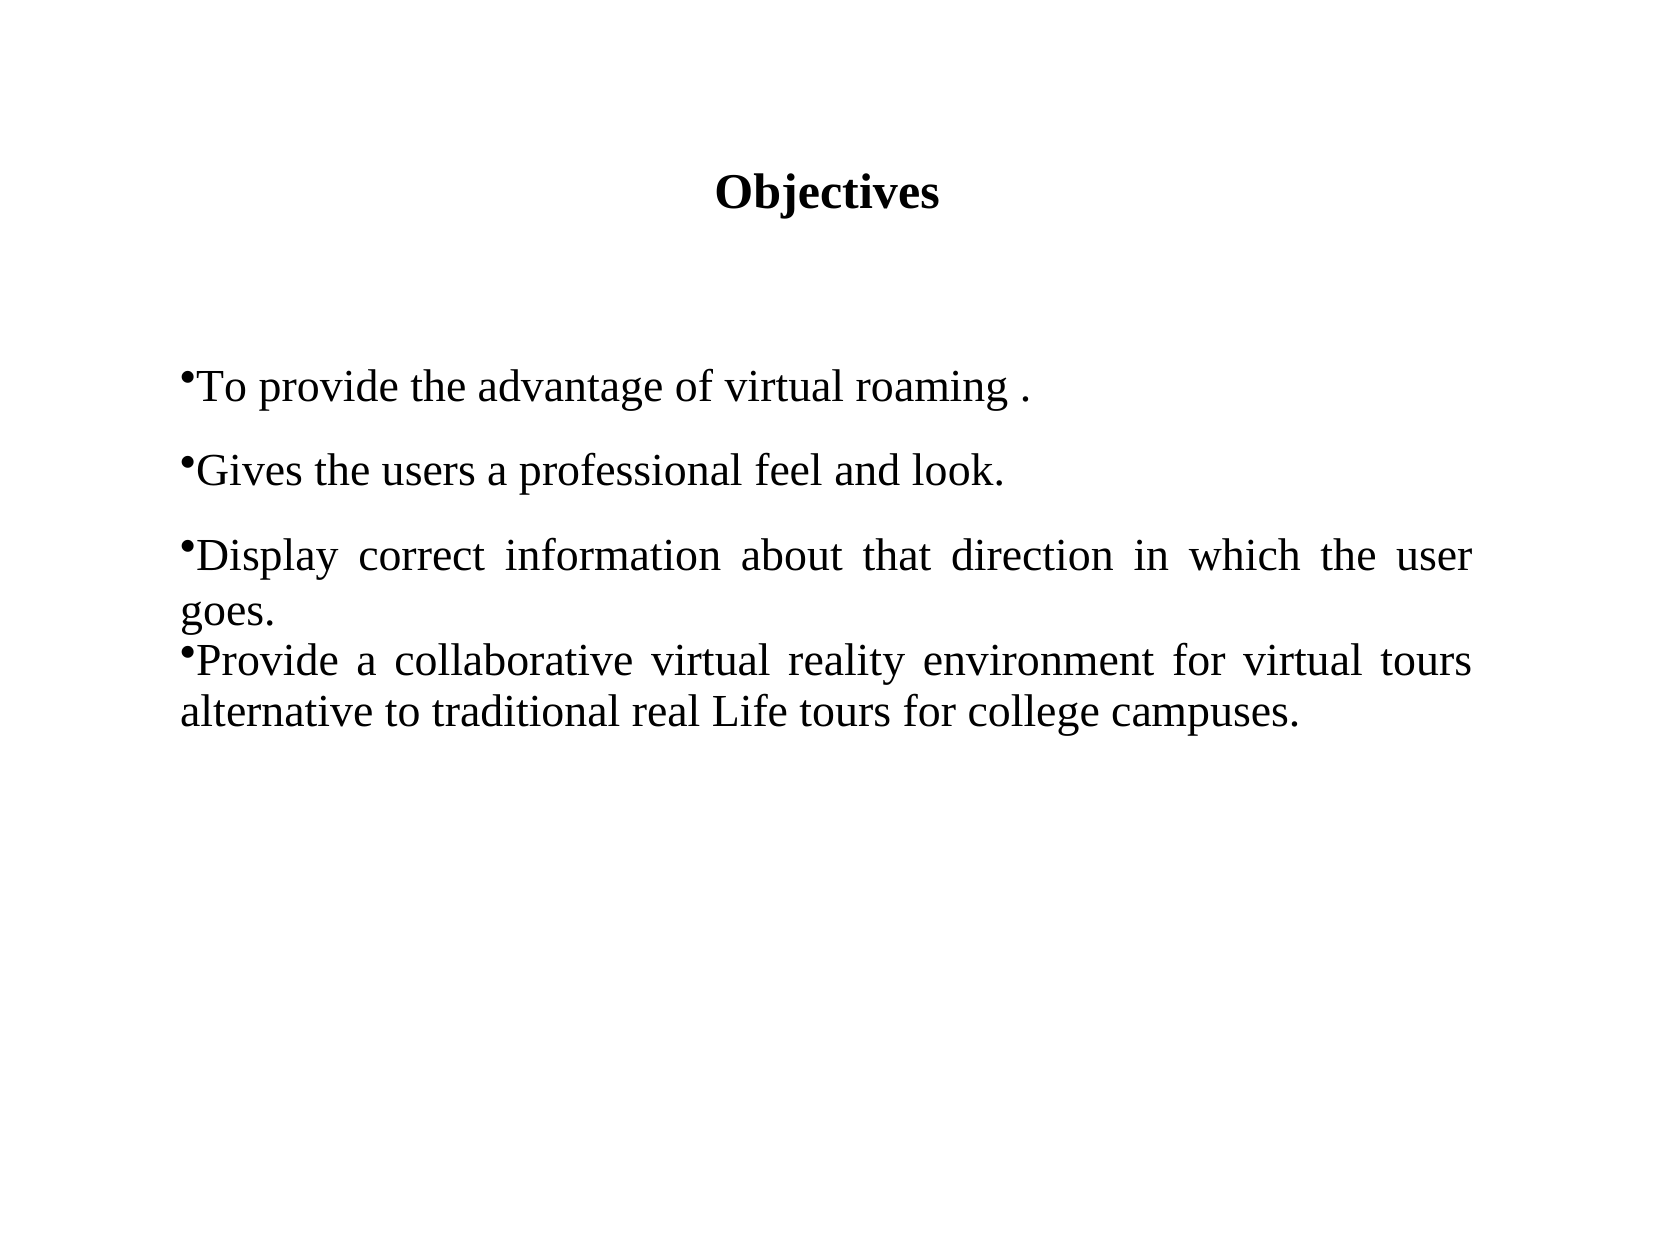

# Objectives
To provide the advantage of virtual roaming .
Gives the users a professional feel and look.
Display correct information about that direction in which the user goes.
Provide a collaborative virtual reality environment for virtual tours alternative to traditional real Life tours for college campuses.